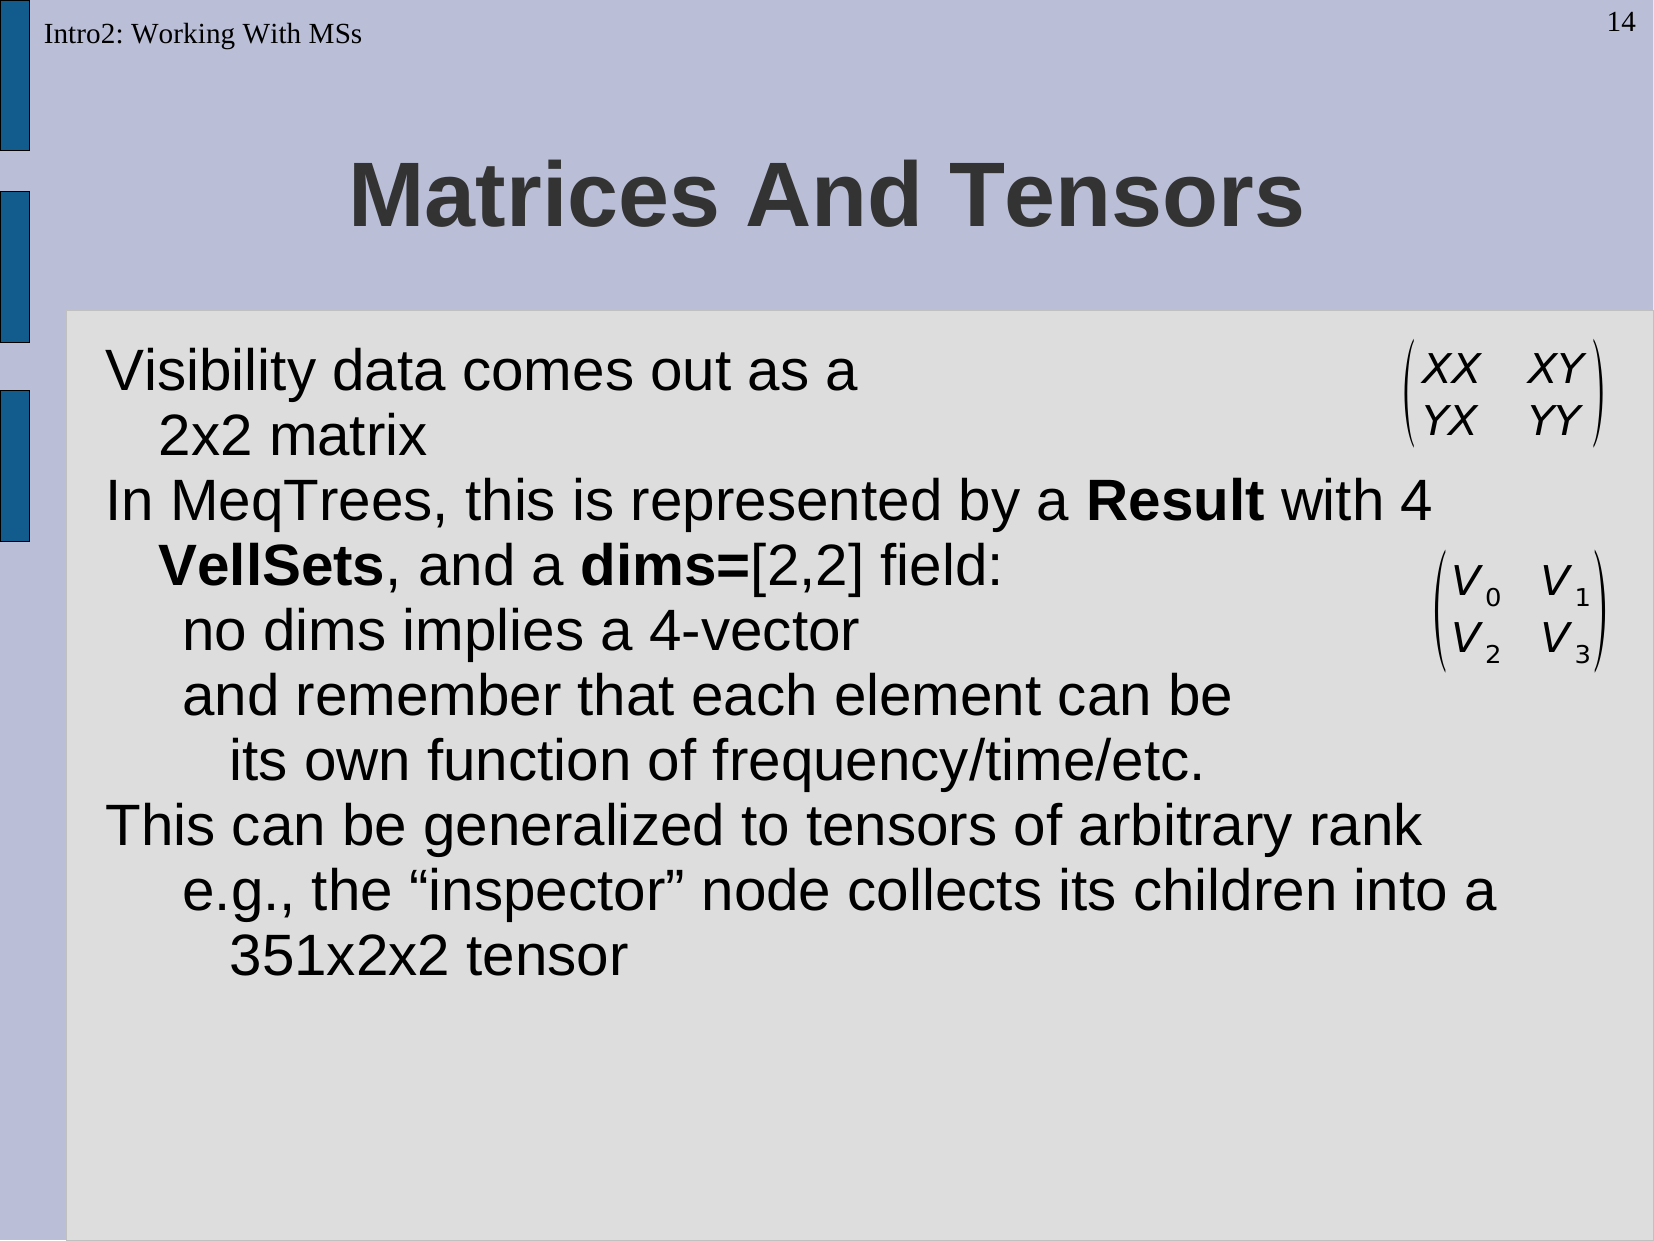

14
Intro2: Working With MSs
# Matrices And Tensors
Visibility data comes out as a
2x2 matrix
In MeqTrees, this is represented by a Result with 4 VellSets, and a dims=[2,2] field:
no dims implies a 4-vector
and remember that each element can be
its own function of frequency/time/etc.
This can be generalized to tensors of arbitrary rank
e.g., the “inspector” node collects its children into a 351x2x2 tensor